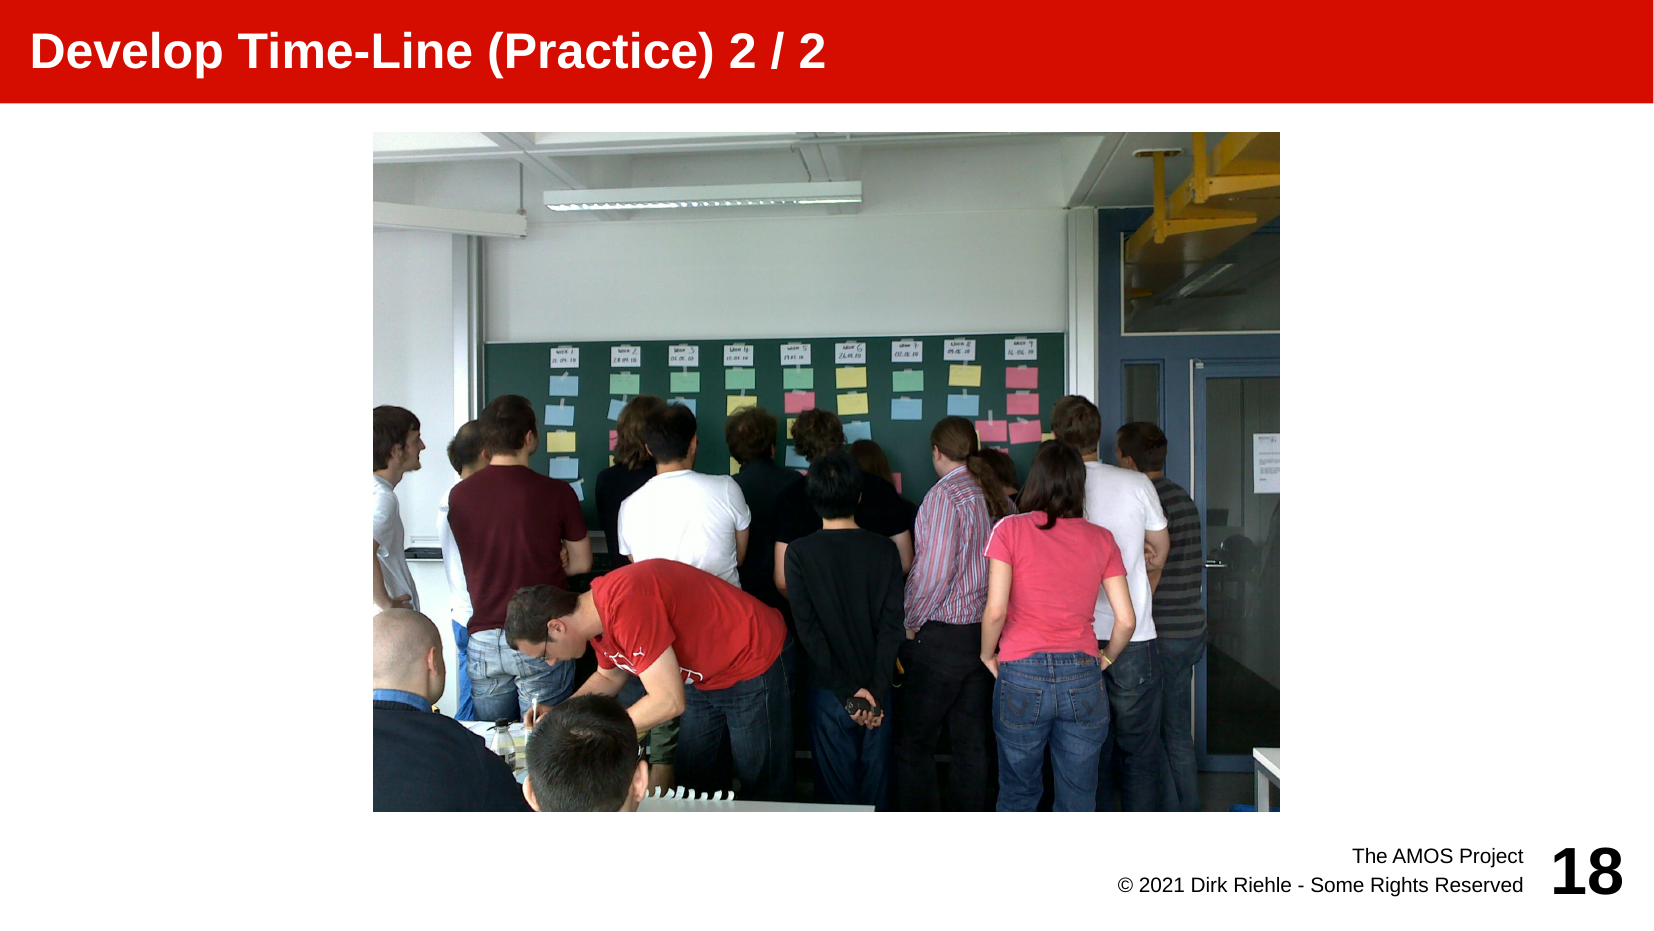

# Develop Time-Line (Practice) 2 / 2
The AMOS Project
18
© 2021 Dirk Riehle - Some Rights Reserved